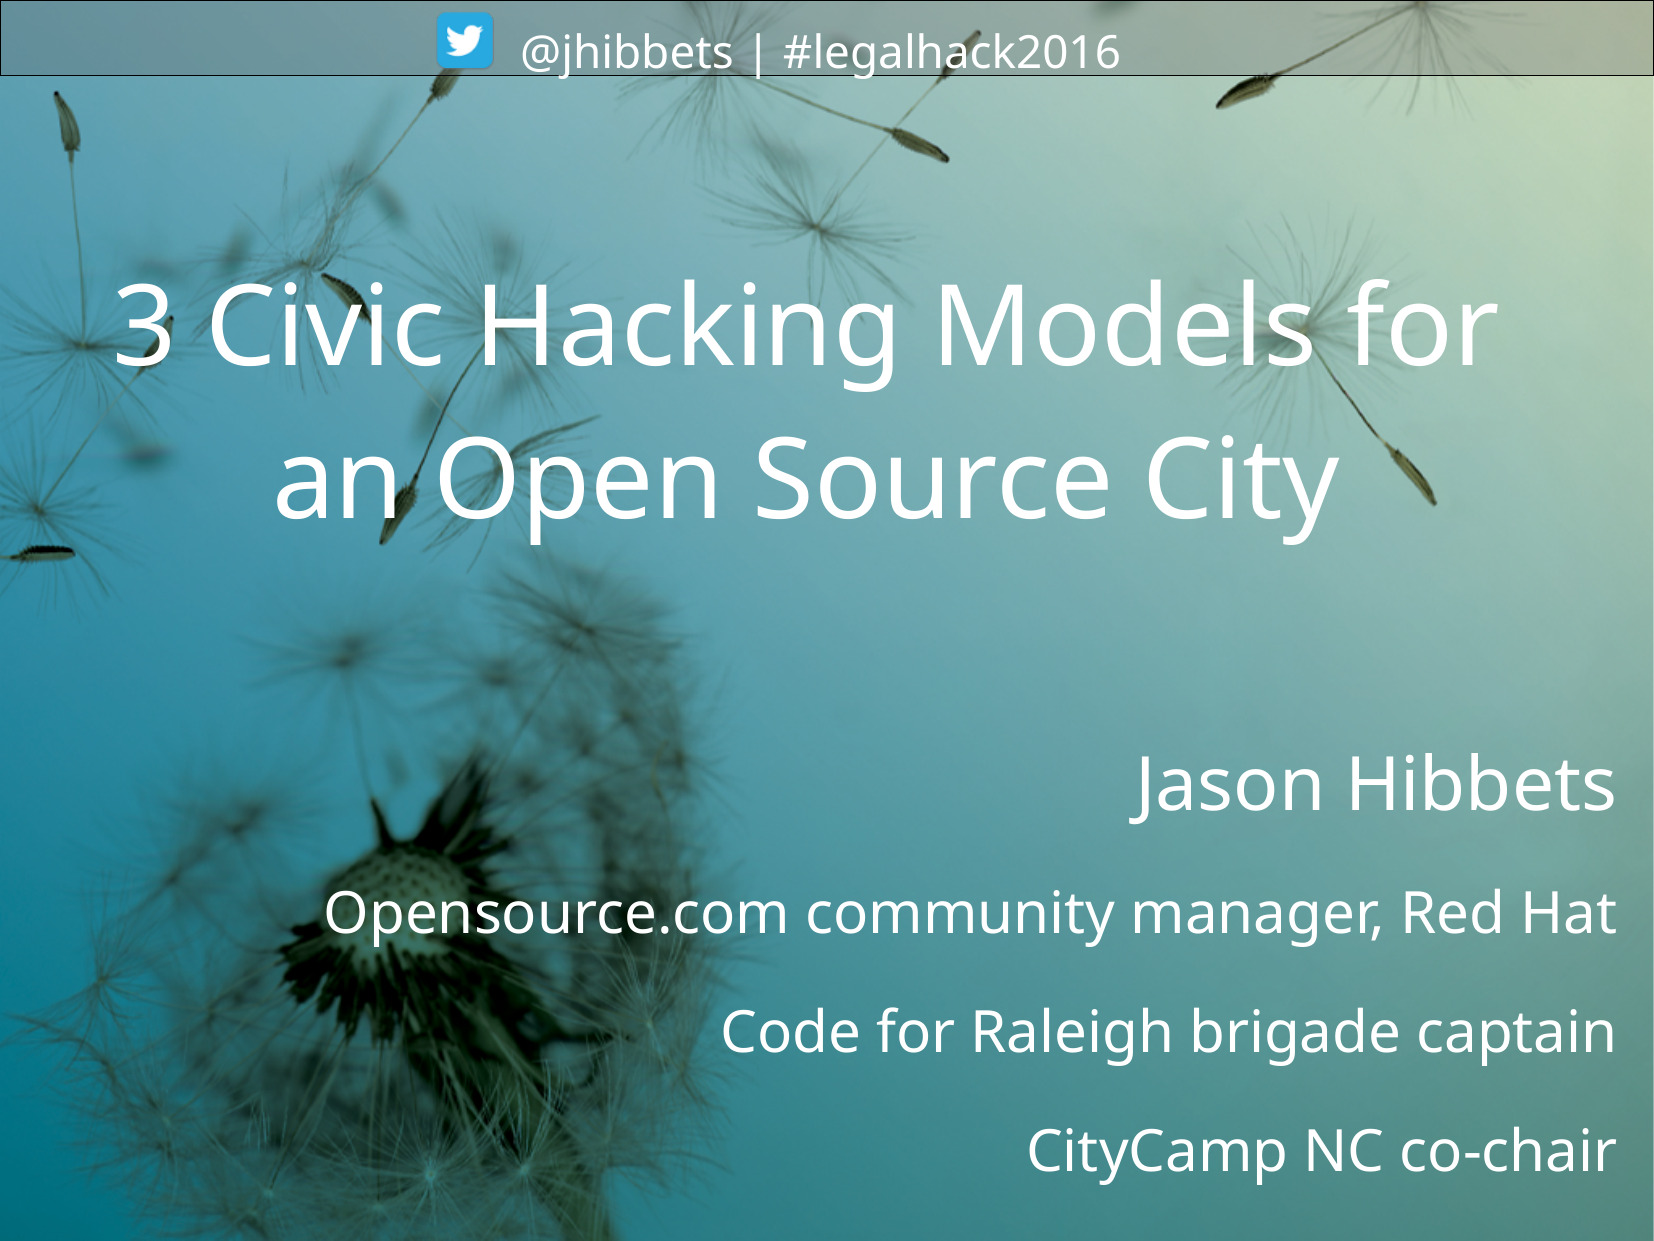

3 Civic Hacking Models for an Open Source City
Jason Hibbets
Opensource.com community manager, Red Hat
Code for Raleigh brigade captain
CityCamp NC co-chair
July 15, 2016 | Legal Hackers